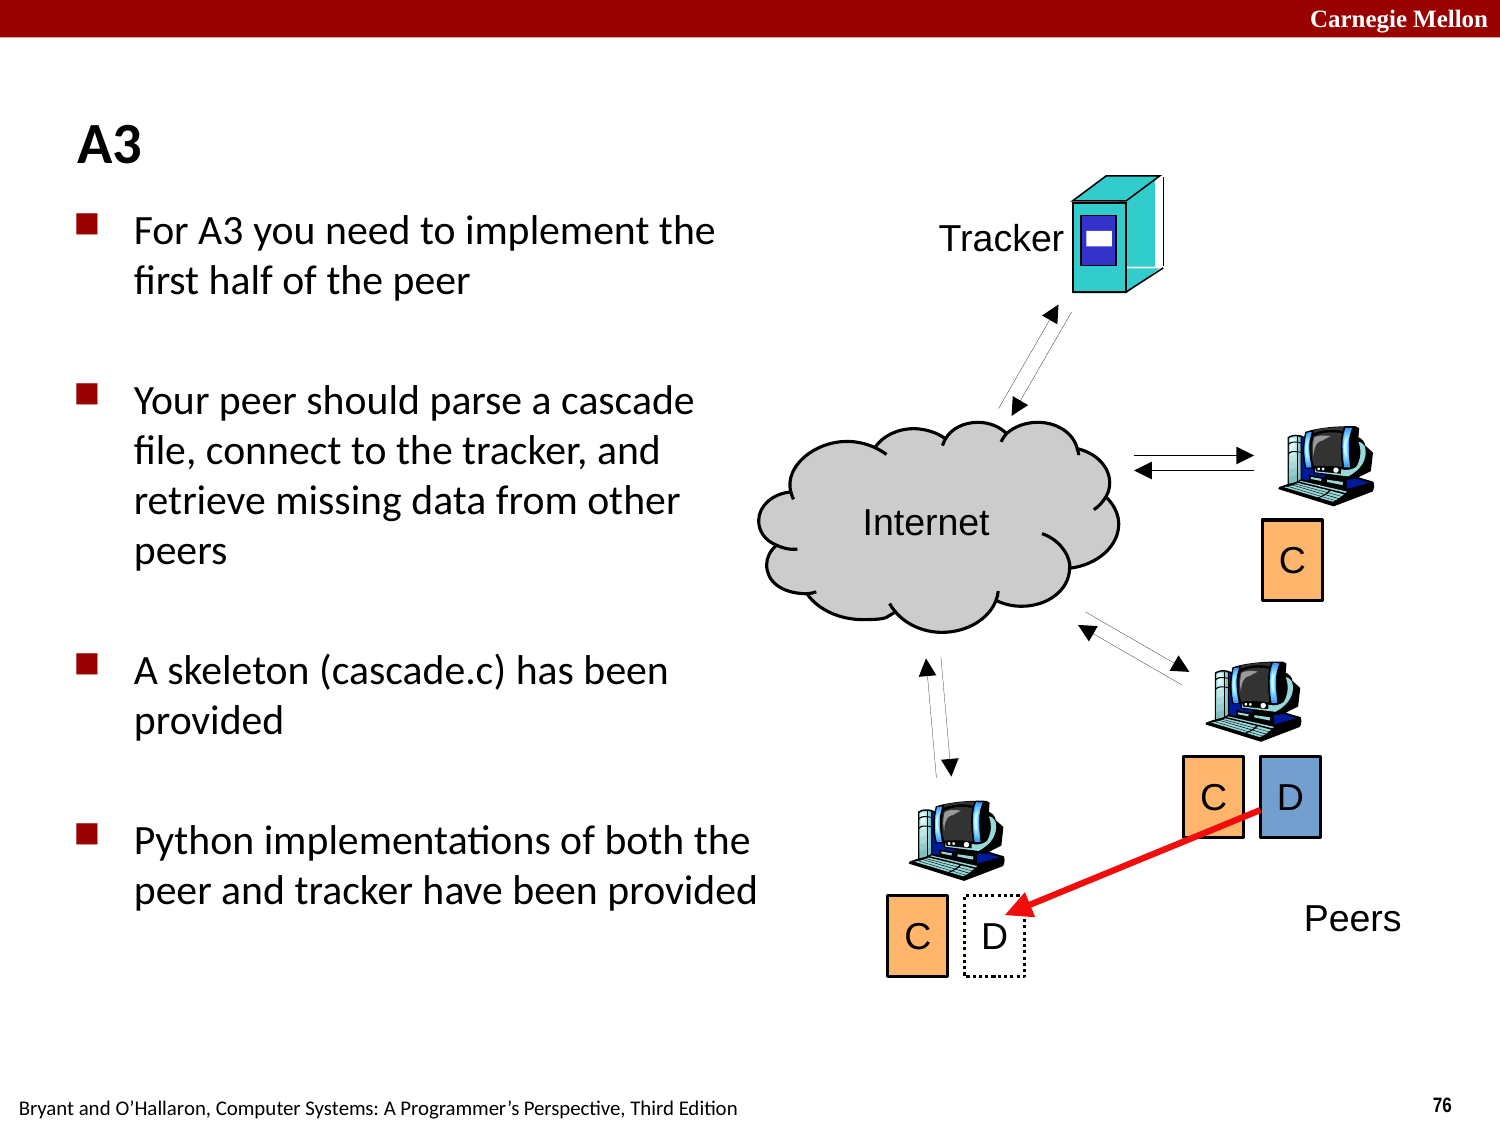

# A3
For A3 you need to implement the
first half of the peer
Your peer should parse a cascade
file, connect to the tracker, and
retrieve missing data from other
peers
A skeleton (cascade.c) has been
provided
Python implementations of both the
peer and tracker have been provided
Tracker
Internet
D
C
D
C
D
D
Peers
C
D